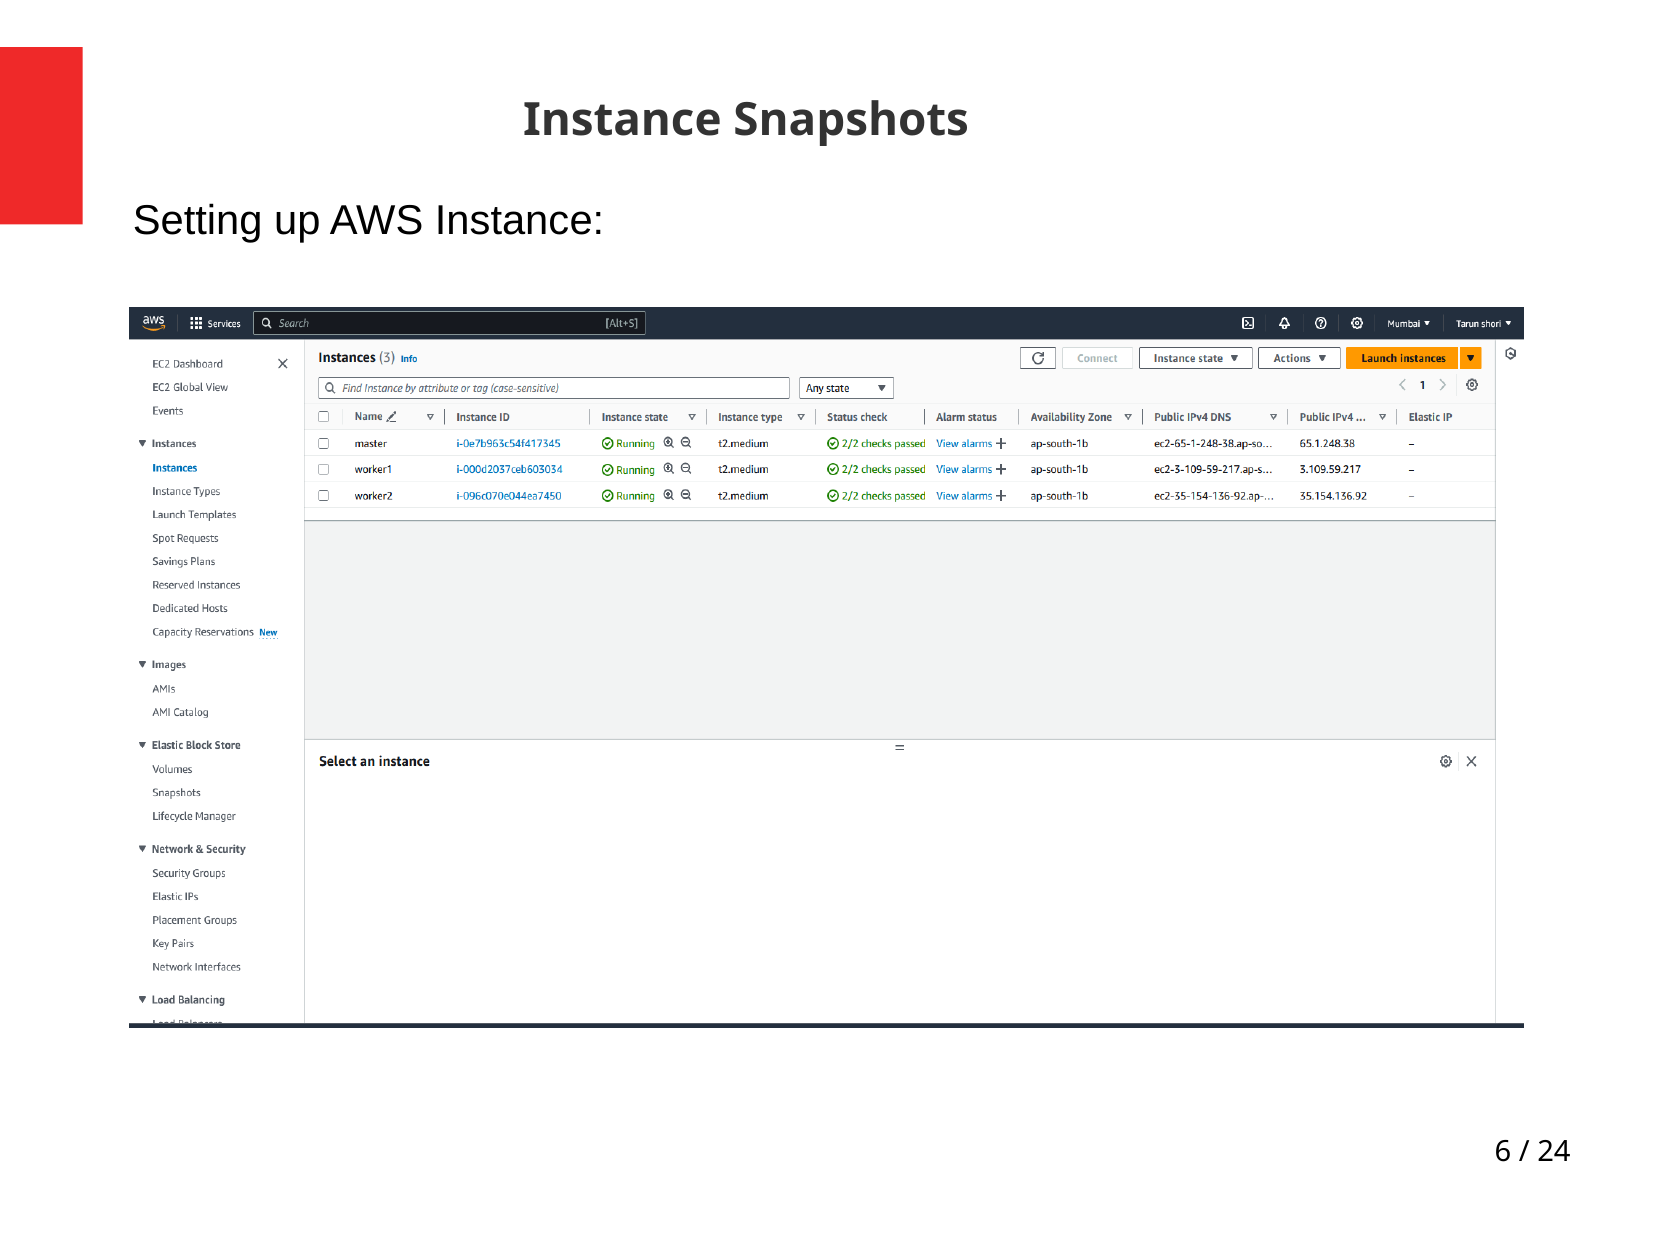

# Instance Snapshots
Setting up AWS Instance:
6